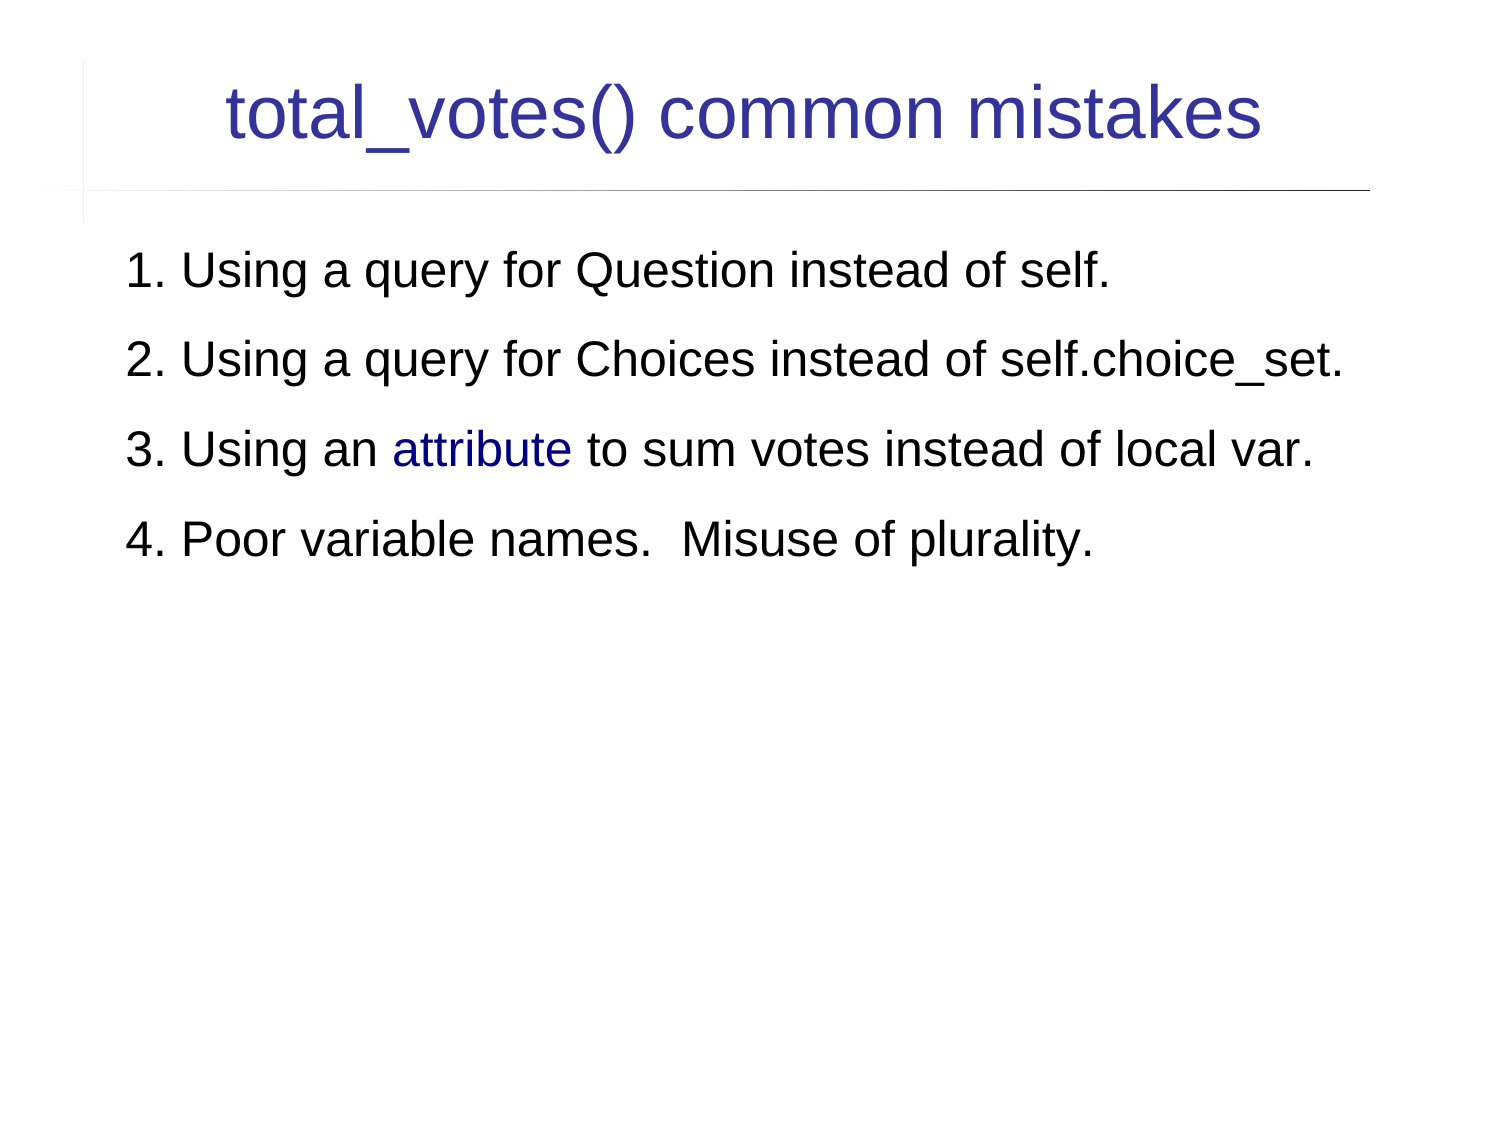

# total_votes() common mistakes
1. Using a query for Question instead of self.
2. Using a query for Choices instead of self.choice_set.
3. Using an attribute to sum votes instead of local var.
4. Poor variable names. Misuse of plurality.